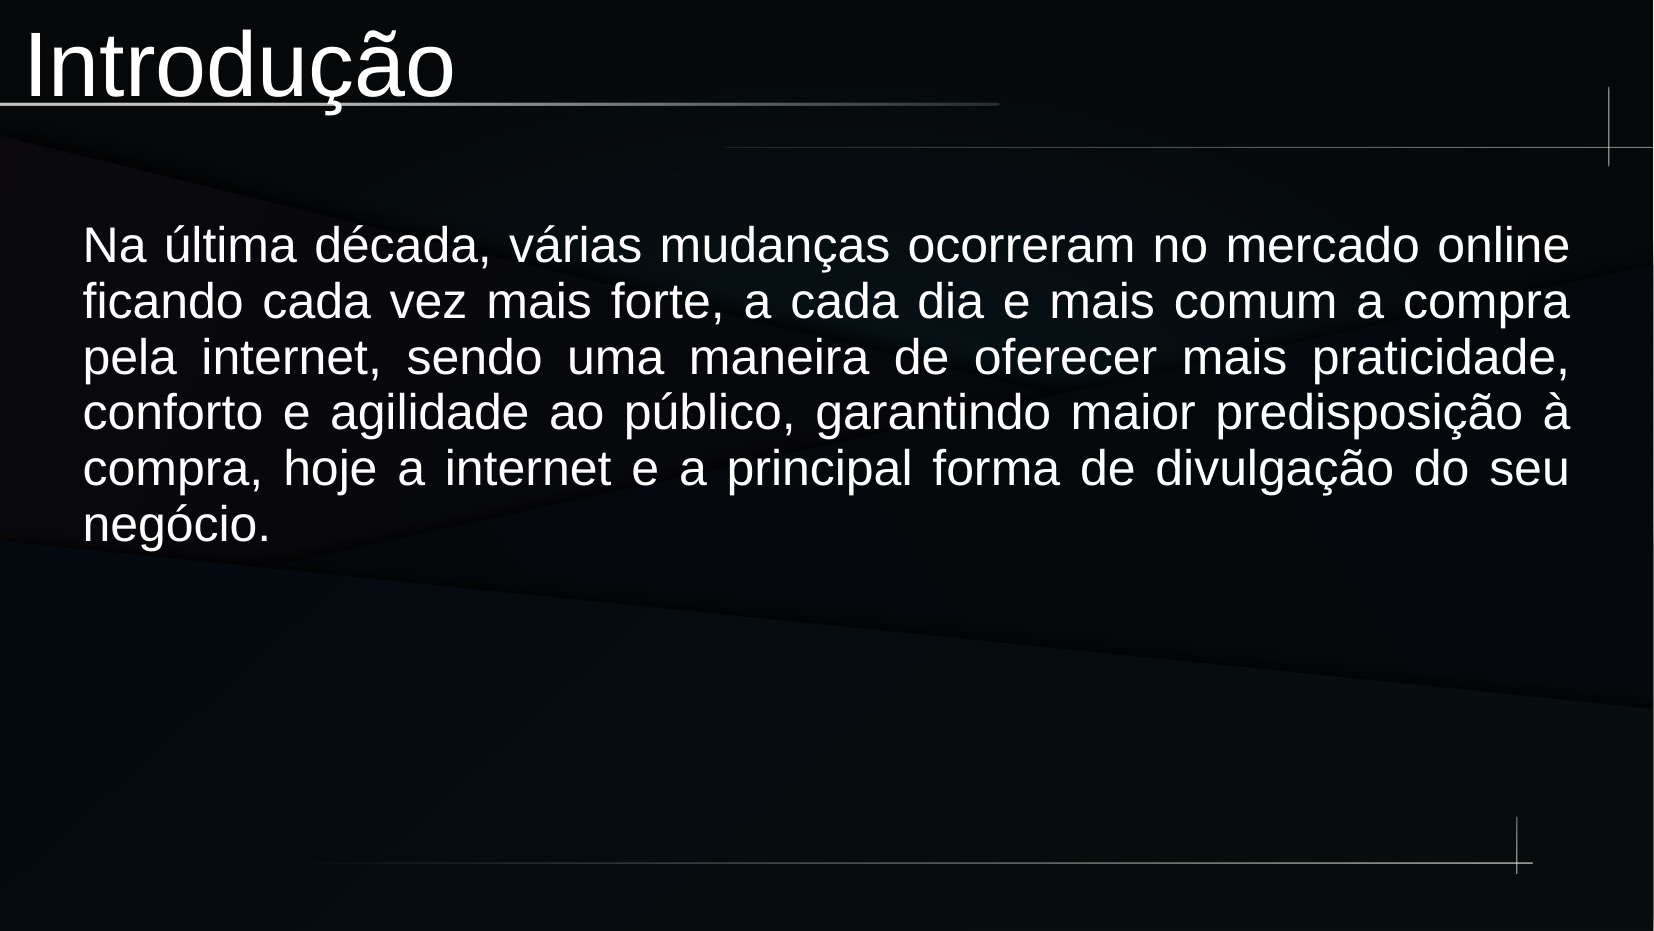

# Introdução
Na última década, várias mudanças ocorreram no mercado online ficando cada vez mais forte, a cada dia e mais comum a compra pela internet, sendo uma maneira de oferecer mais praticidade, conforto e agilidade ao público, garantindo maior predisposição à compra, hoje a internet e a principal forma de divulgação do seu negócio.